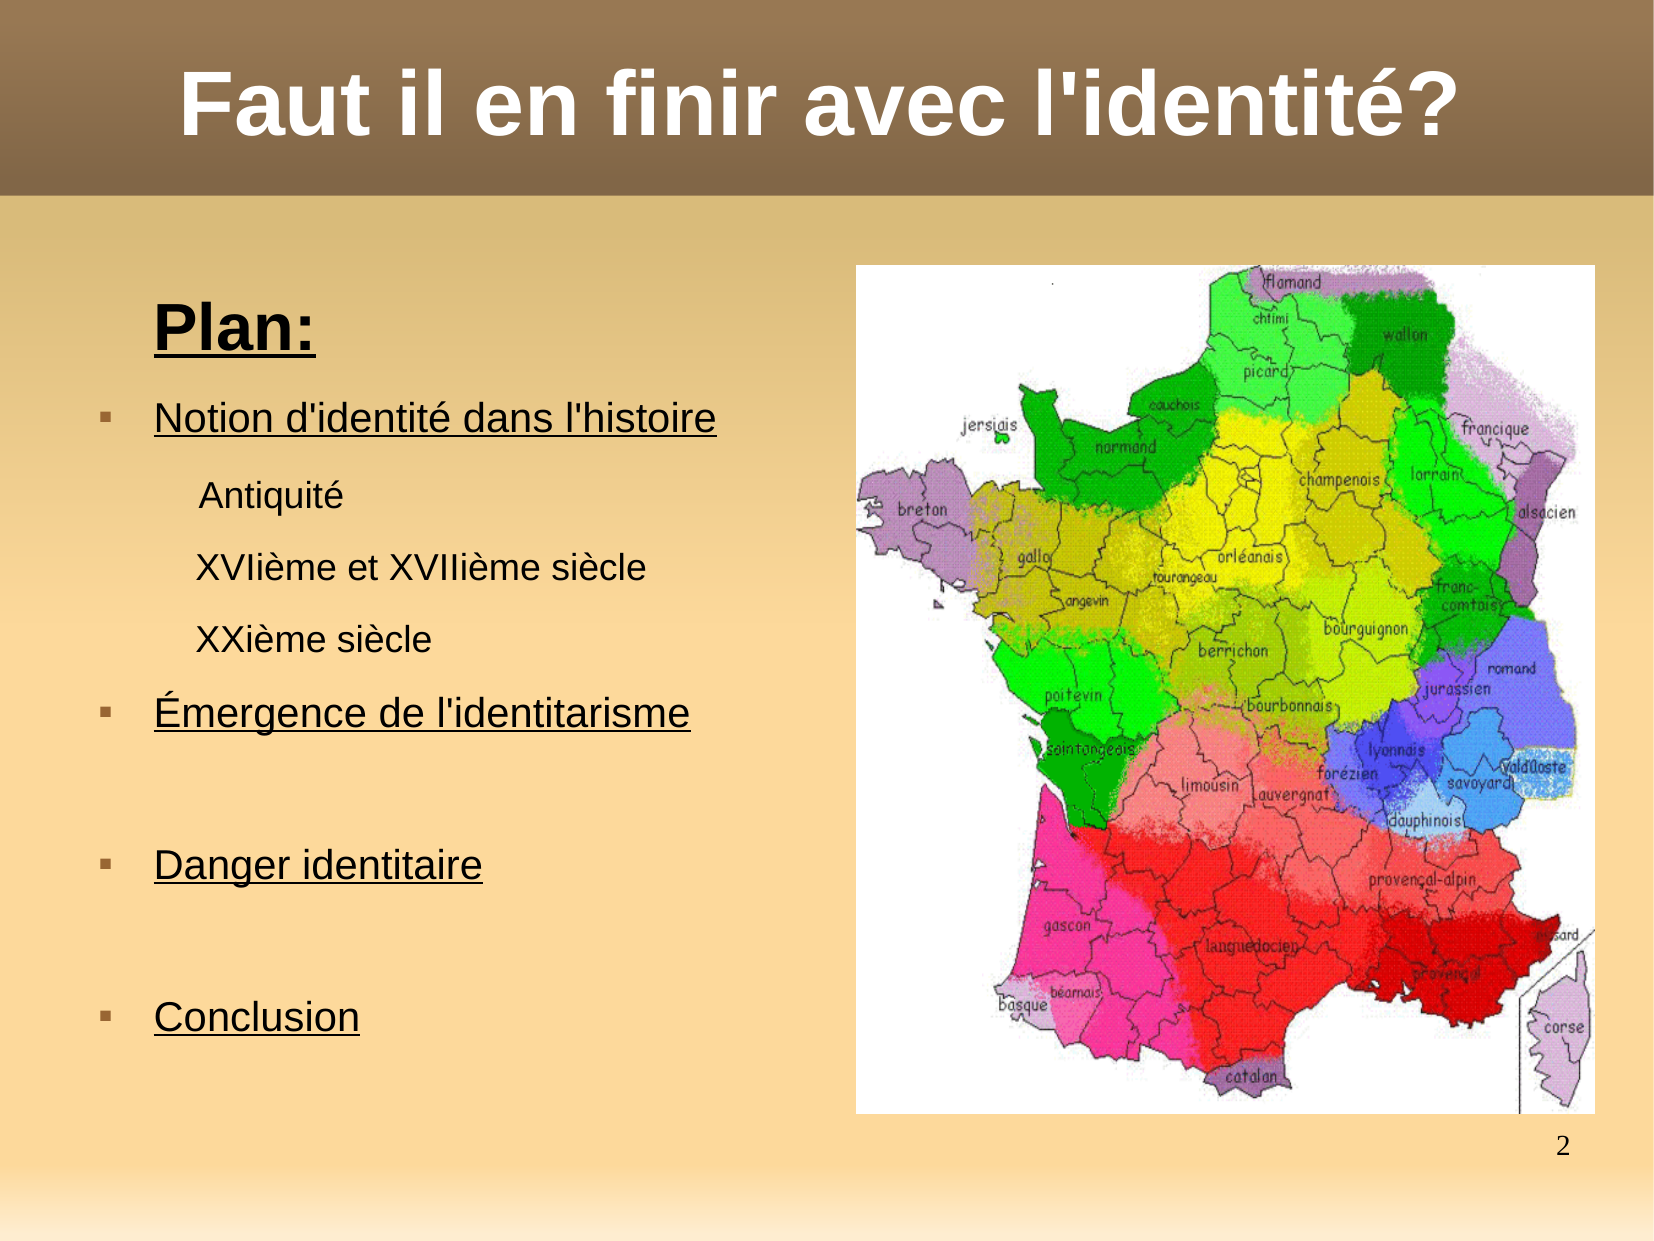

# Faut il en finir avec l'identité?
Plan:
Notion d'identité dans l'histoire
 ­ Antiquité
 ­ XVIième et XVIIième siècle
 ­ XXième siècle
Émergence de l'identitarisme
Danger identitaire
Conclusion
2